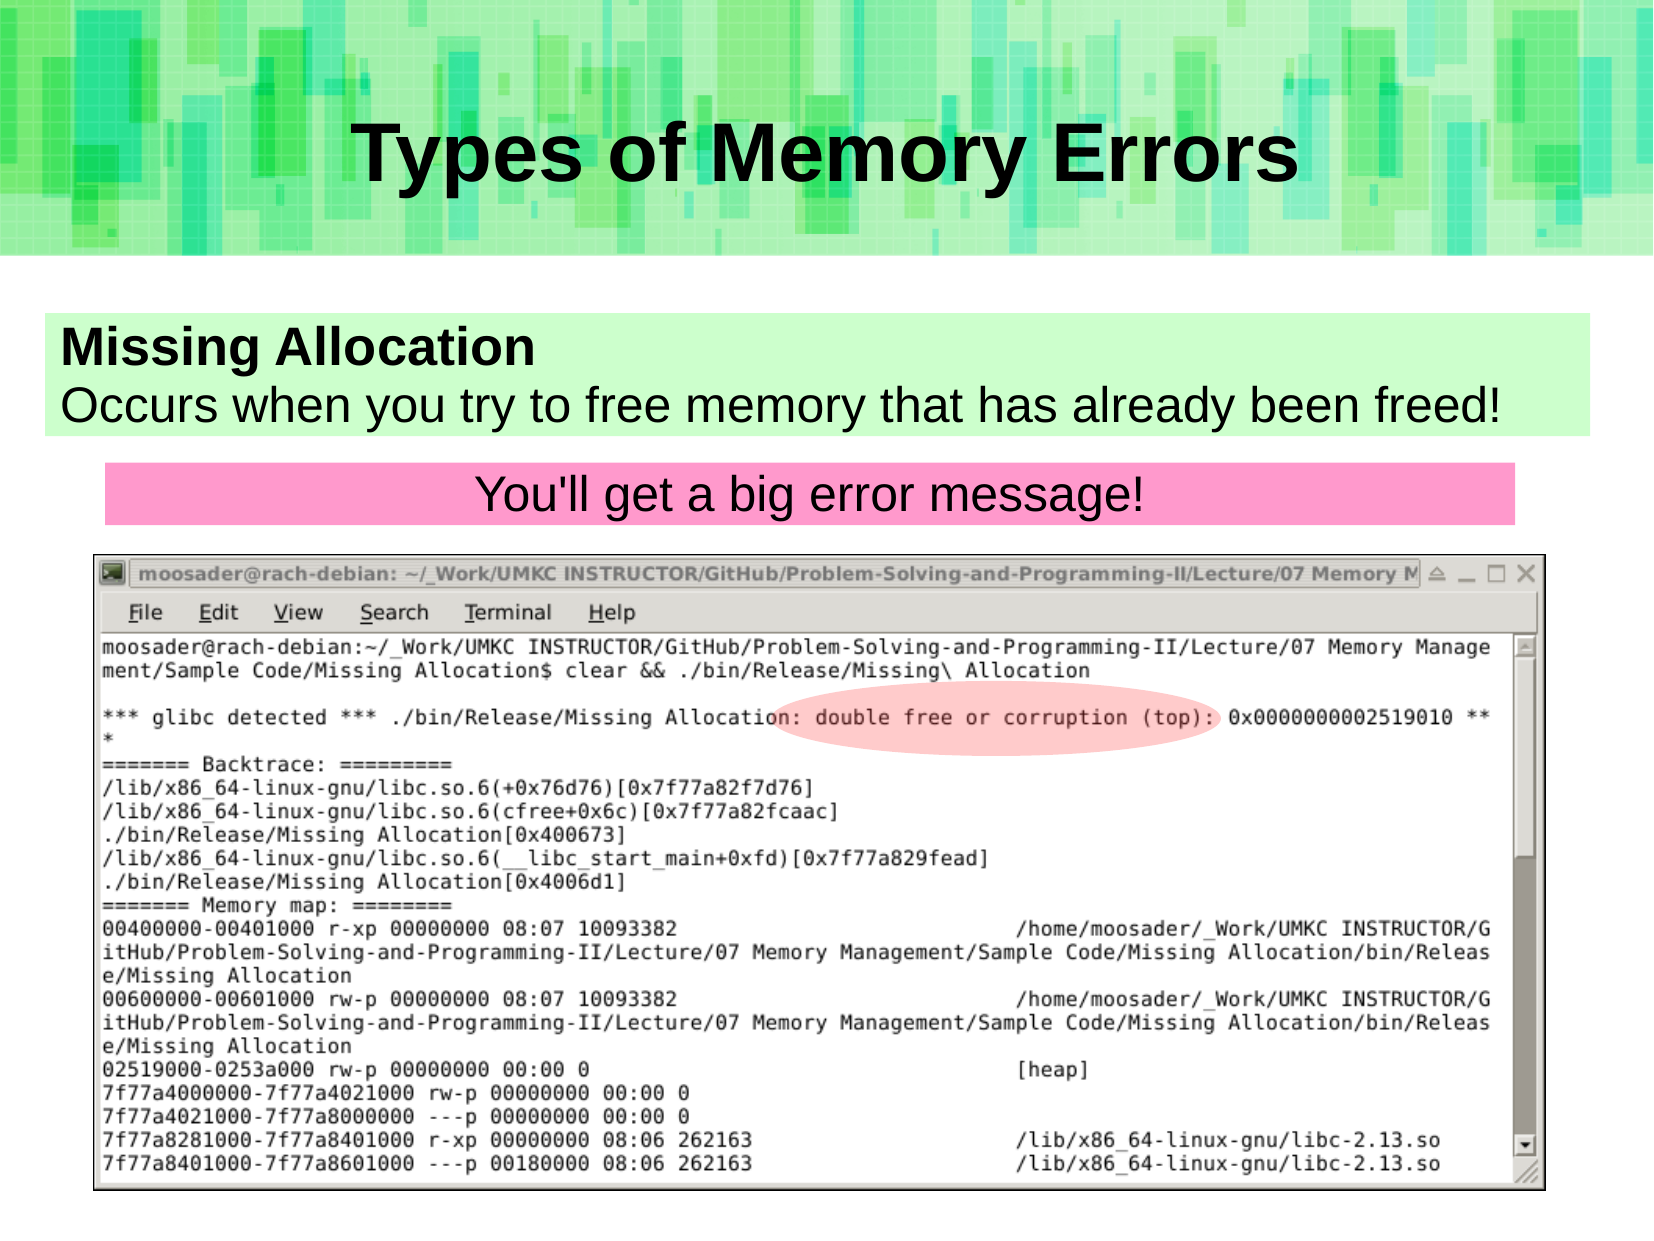

# Types of Memory Errors
Missing Allocation
Occurs when you try to free memory that has already been freed!
You'll get a big error message!